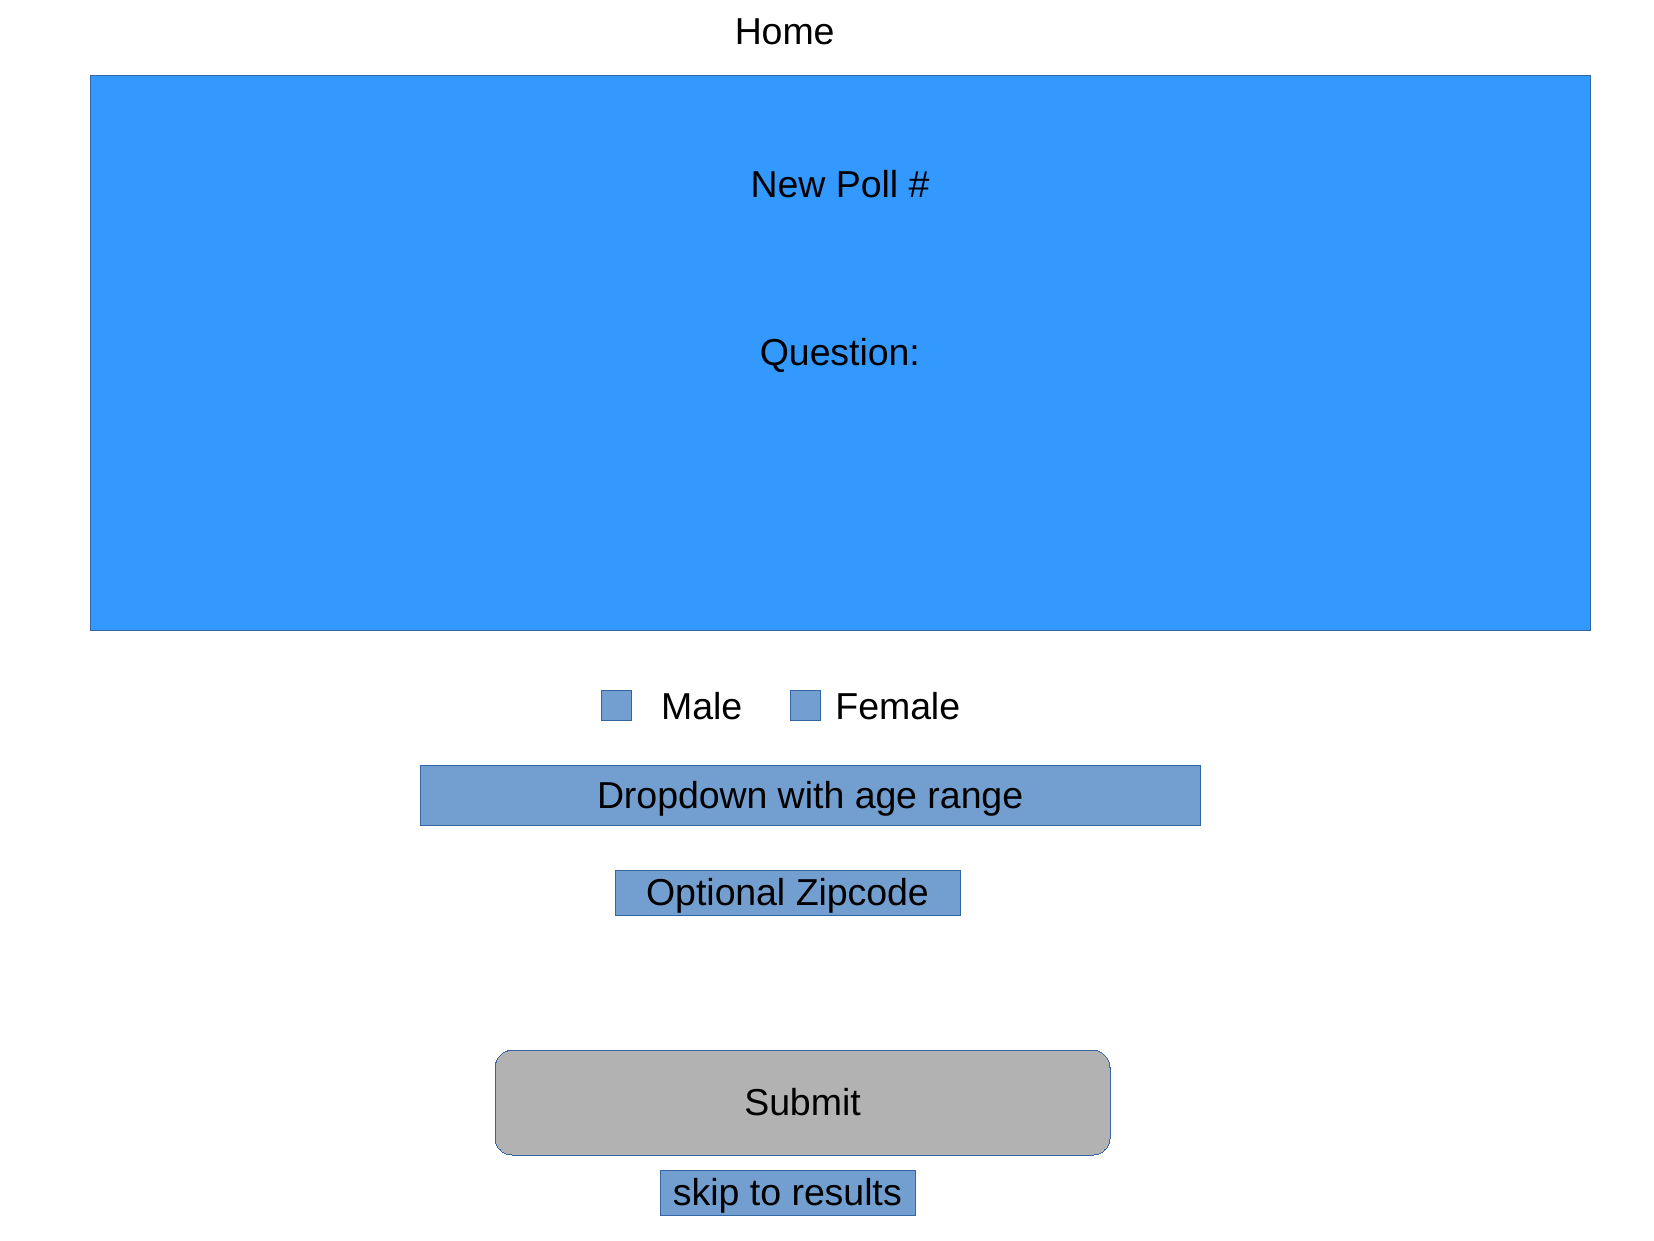

Home
New Poll #
Question:
Male
Female
Dropdown with age range
Optional Zipcode
Submit
skip to results